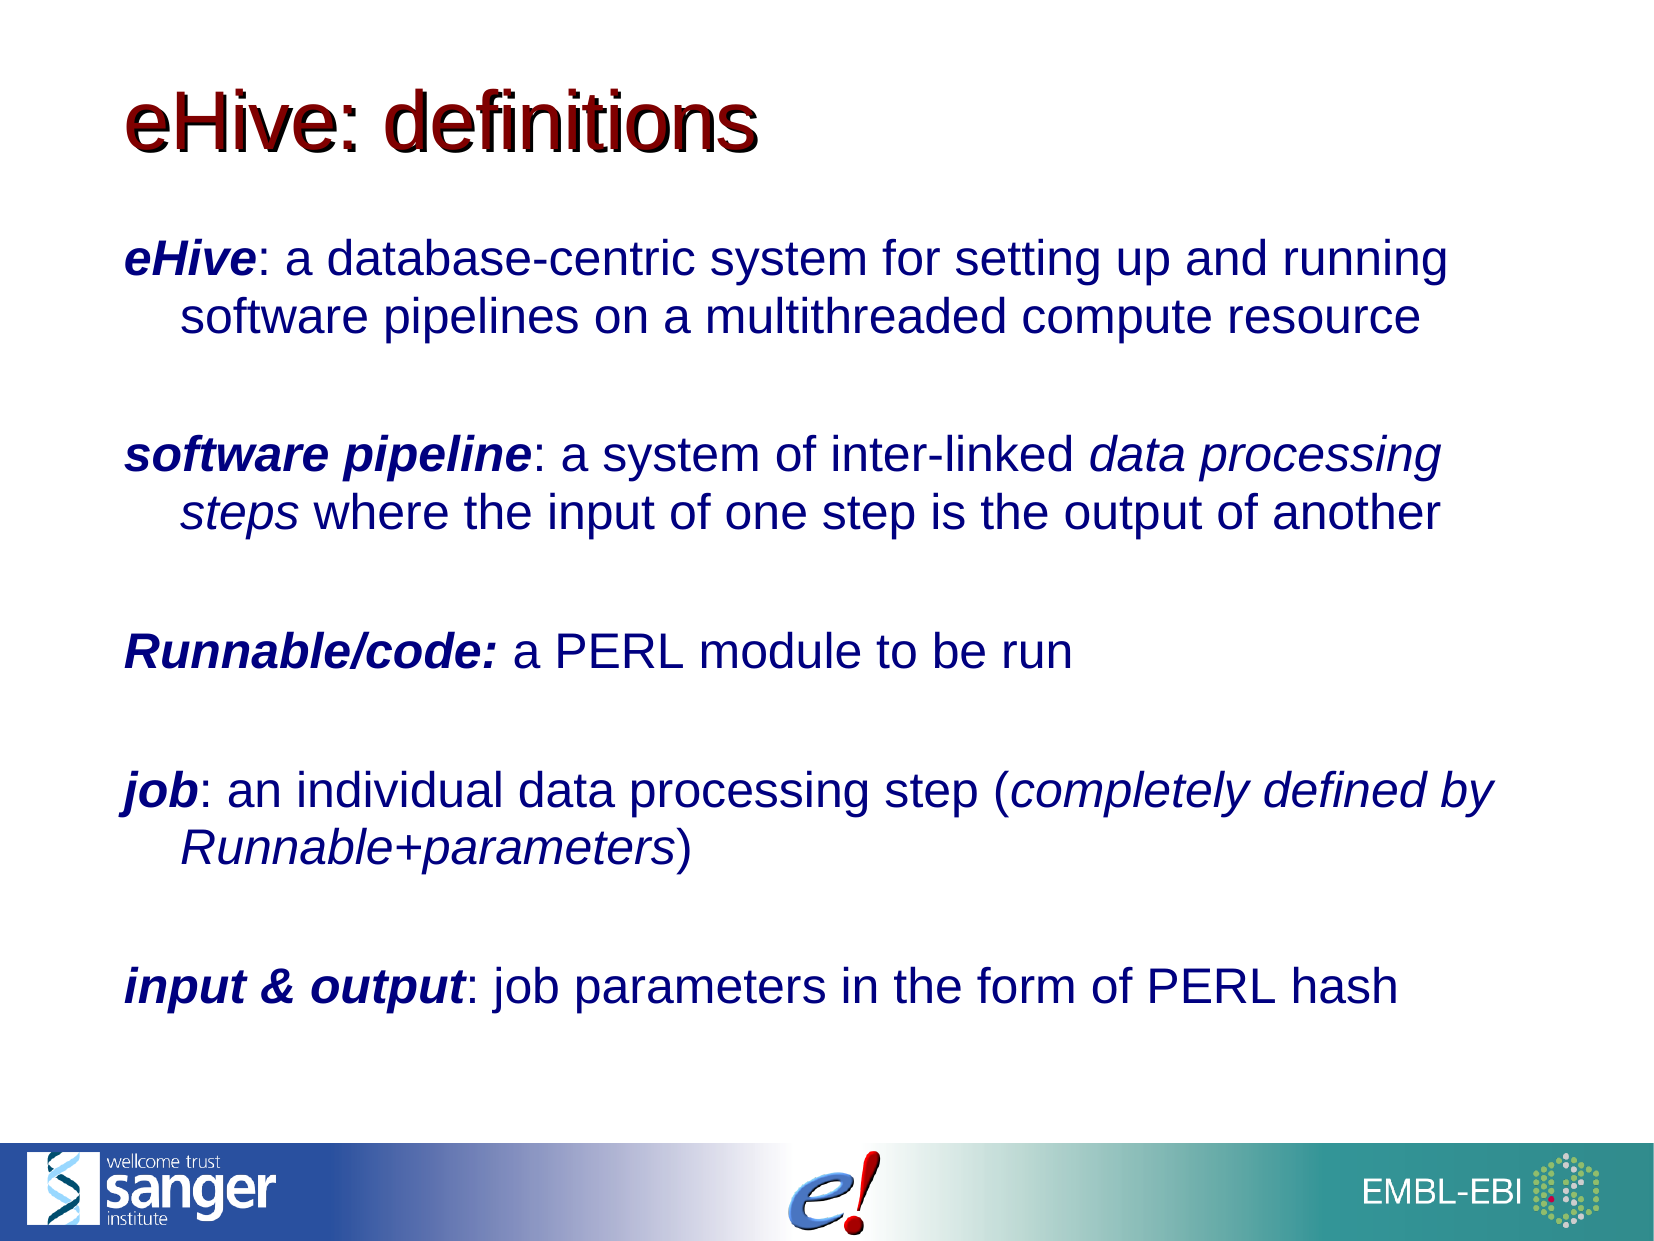

# eHive: definitions
eHive: a database-centric system for setting up and running software pipelines on a multithreaded compute resource
software pipeline: a system of inter-linked data processing steps where the input of one step is the output of another
Runnable/code: a PERL module to be run
job: an individual data processing step (completely defined by Runnable+parameters)
input & output: job parameters in the form of PERL hash